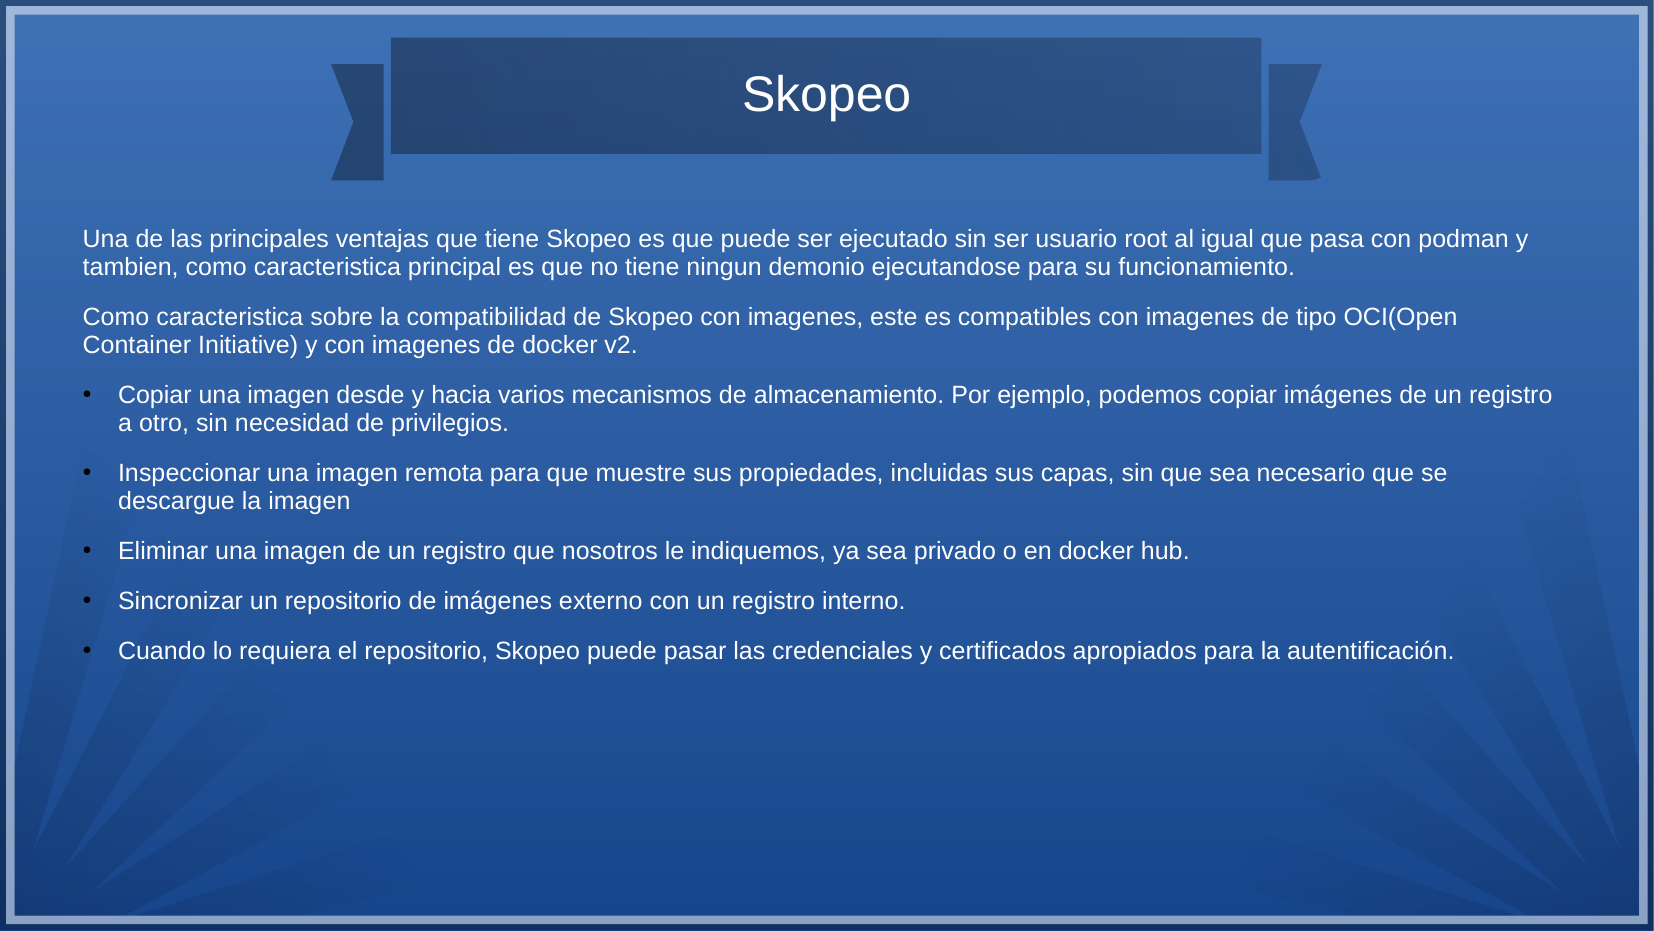

# Skopeo
Una de las principales ventajas que tiene Skopeo es que puede ser ejecutado sin ser usuario root al igual que pasa con podman y tambien, como caracteristica principal es que no tiene ningun demonio ejecutandose para su funcionamiento.
Como caracteristica sobre la compatibilidad de Skopeo con imagenes, este es compatibles con imagenes de tipo OCI(Open Container Initiative) y con imagenes de docker v2.
Copiar una imagen desde y hacia varios mecanismos de almacenamiento. Por ejemplo, podemos copiar imágenes de un registro a otro, sin necesidad de privilegios.
Inspeccionar una imagen remota para que muestre sus propiedades, incluidas sus capas, sin que sea necesario que se descargue la imagen
Eliminar una imagen de un registro que nosotros le indiquemos, ya sea privado o en docker hub.
Sincronizar un repositorio de imágenes externo con un registro interno.
Cuando lo requiera el repositorio, Skopeo puede pasar las credenciales y certificados apropiados para la autentificación.